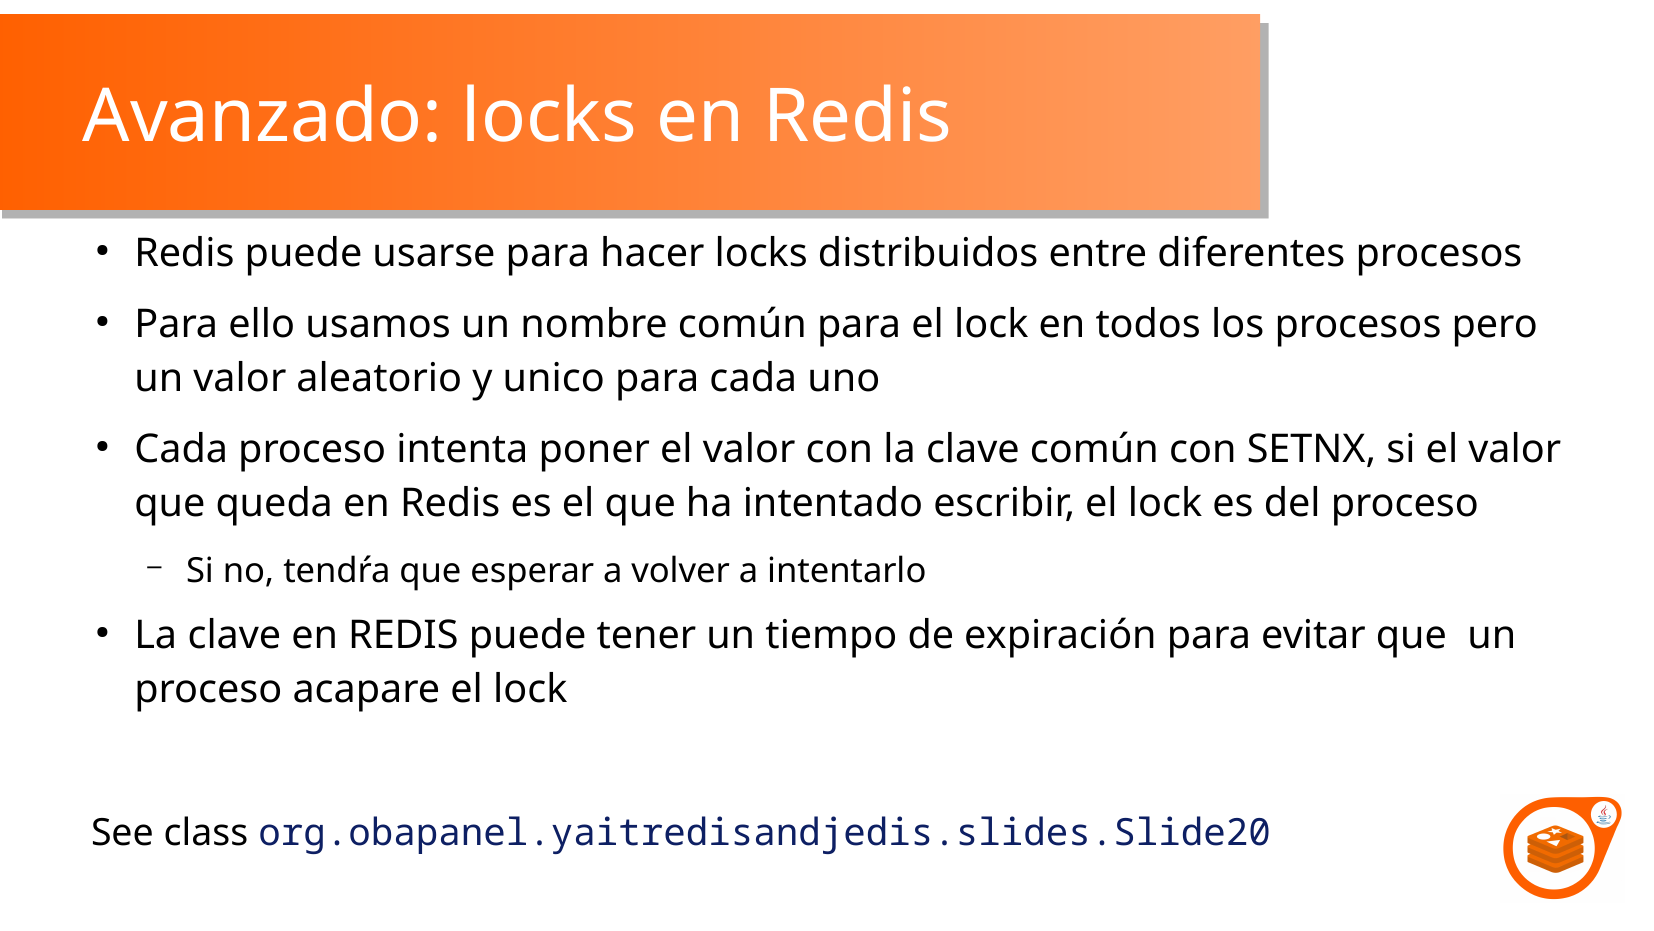

# Avanzado: locks en Redis
Redis puede usarse para hacer locks distribuidos entre diferentes procesos
Para ello usamos un nombre común para el lock en todos los procesos pero un valor aleatorio y unico para cada uno
Cada proceso intenta poner el valor con la clave común con SETNX, si el valor que queda en Redis es el que ha intentado escribir, el lock es del proceso
Si no, tendŕa que esperar a volver a intentarlo
La clave en REDIS puede tener un tiempo de expiración para evitar que un proceso acapare el lock
See class org.obapanel.yaitredisandjedis.slides.Slide20